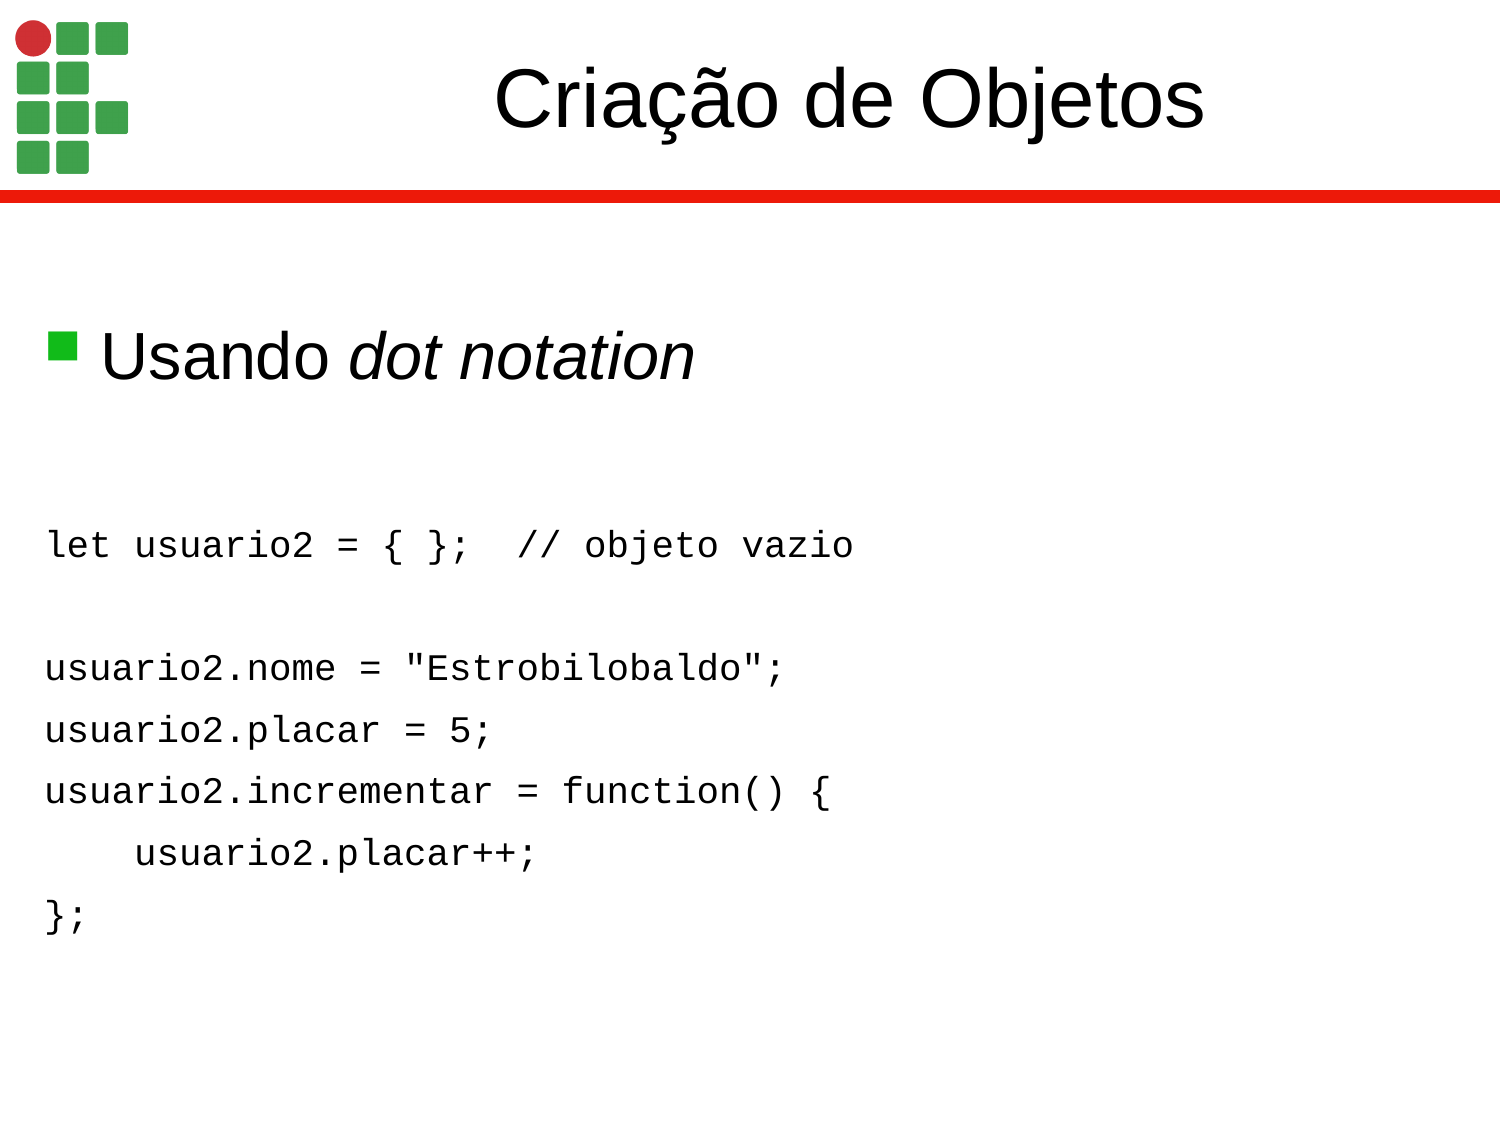

# Criação de Objetos
Usando dot notation
let usuario2 = { }; // objeto vazio
usuario2.nome = "Estrobilobaldo";
usuario2.placar = 5;
usuario2.incrementar = function() {
 usuario2.placar++;
};